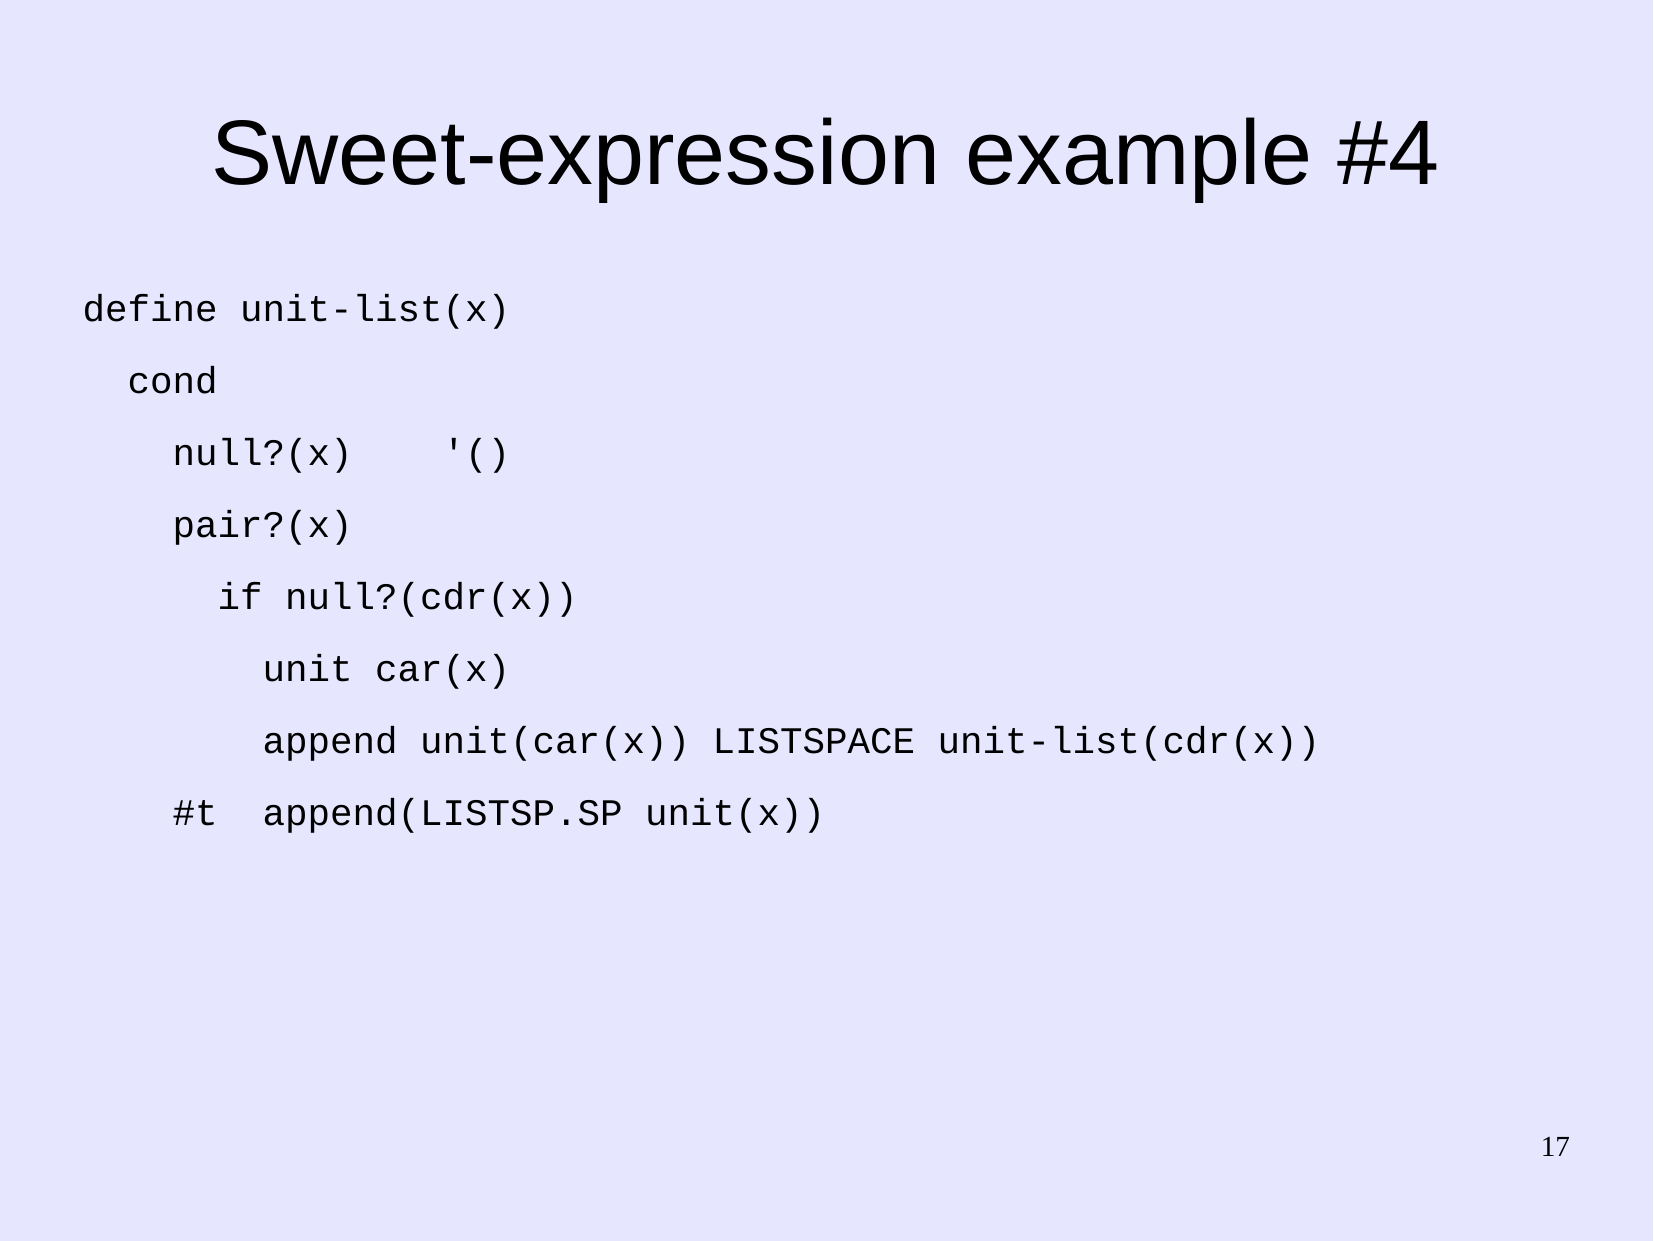

# Sweet-expression example #4
define unit-list(x)
 cond
 null?(x) '()
 pair?(x)
 if null?(cdr(x))
 unit car(x)
 append unit(car(x)) LISTSPACE unit-list(cdr(x))
 #t append(LISTSP.SP unit(x))
17